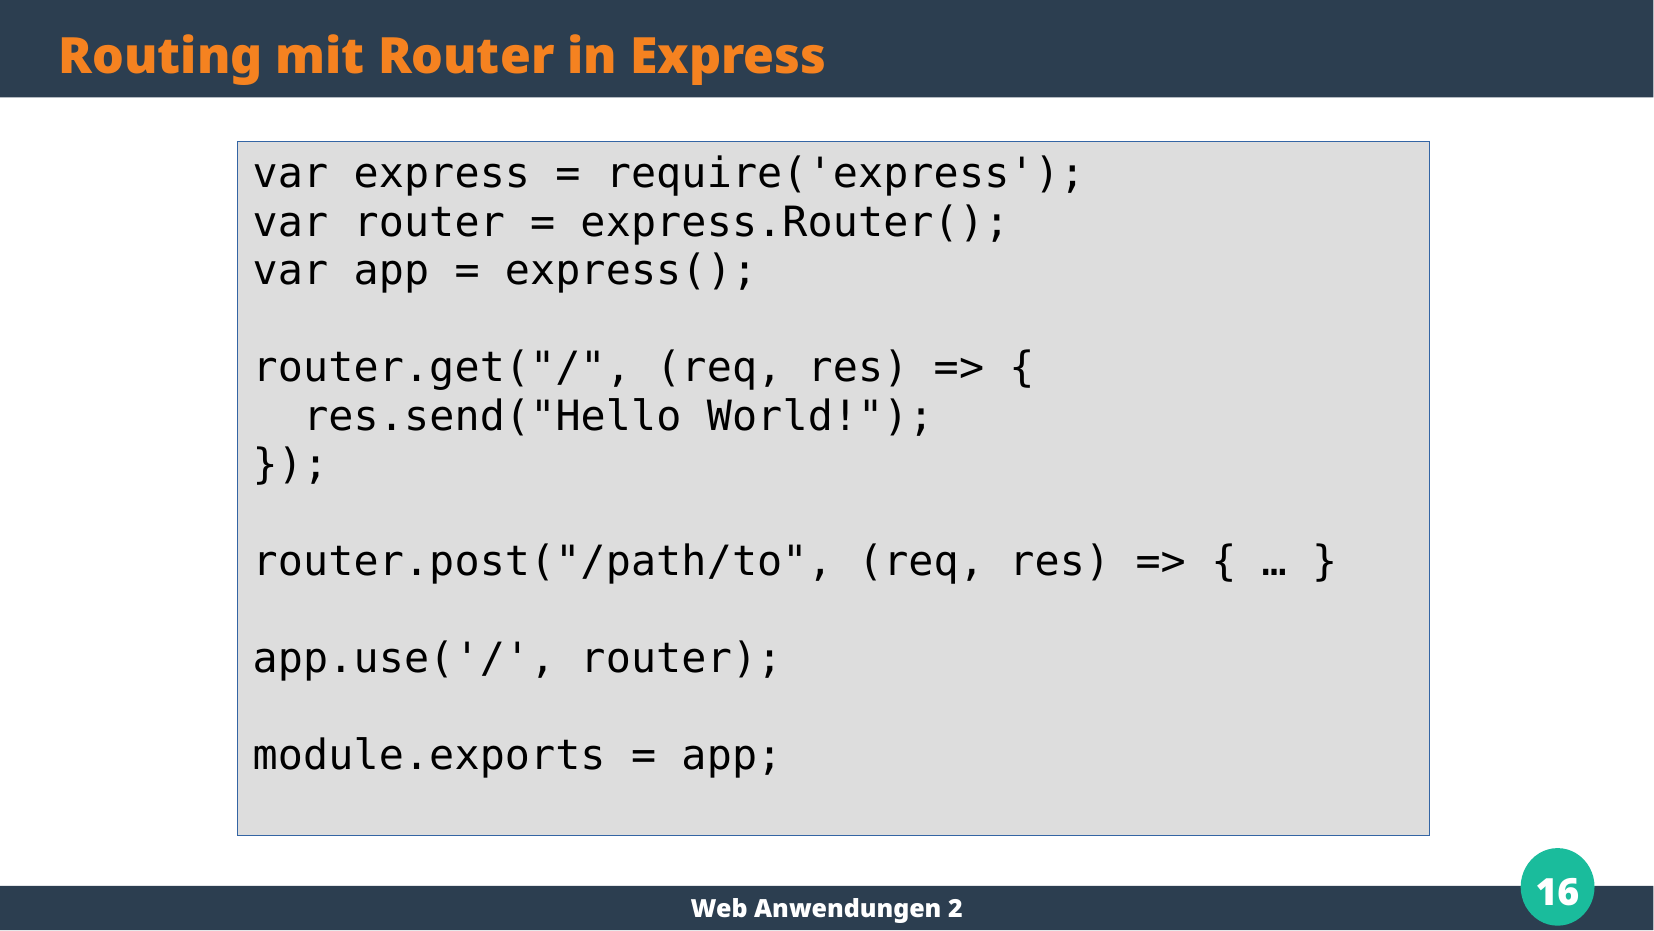

# Routing mit Router in Express
var express = require('express');
var router = express.Router();
var app = express();
router.get("/", (req, res) => {
 res.send("Hello World!");
});
router.post("/path/to", (req, res) => { … }
app.use('/', router);
module.exports = app;
16